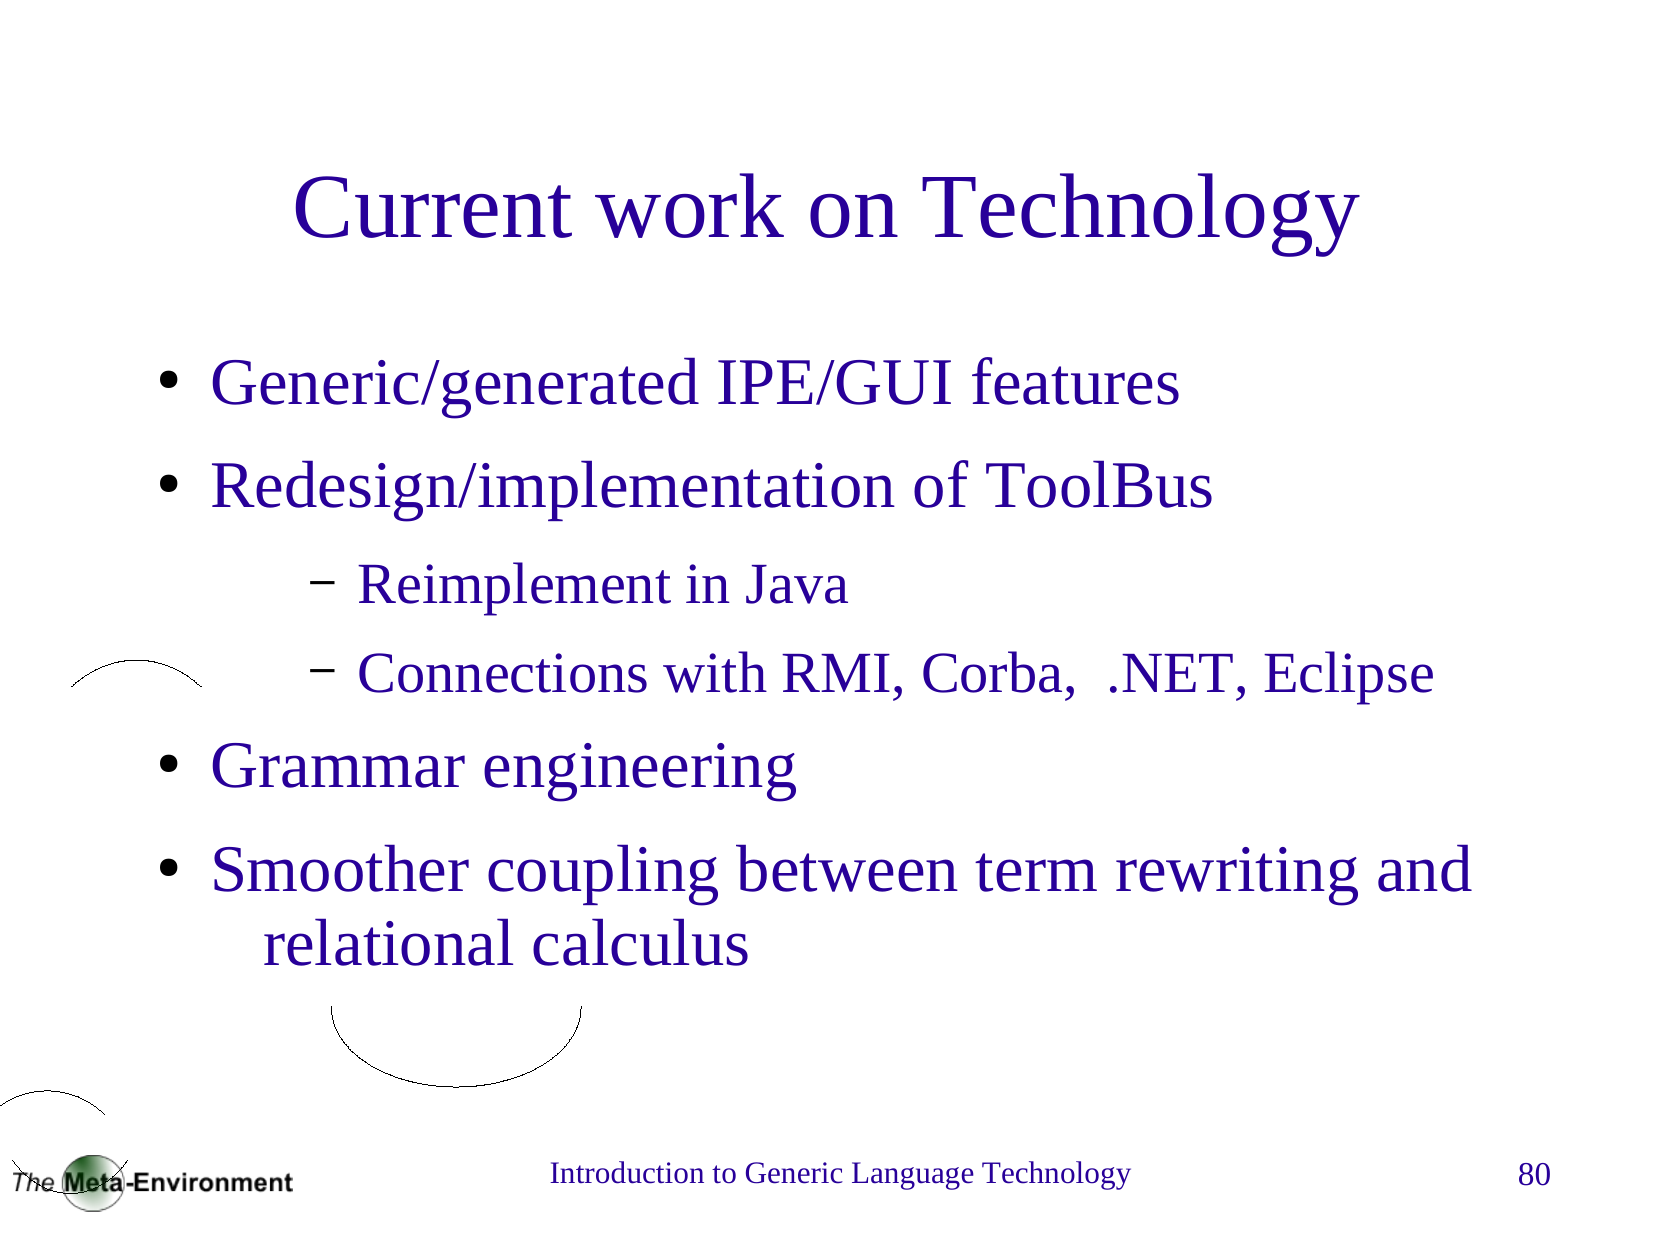

# Current work on Technology
Generic/generated IPE/GUI features
Redesign/implementation of ToolBus
Reimplement in Java
Connections with RMI, Corba, .NET, Eclipse
Grammar engineering
Smoother coupling between term rewriting and relational calculus